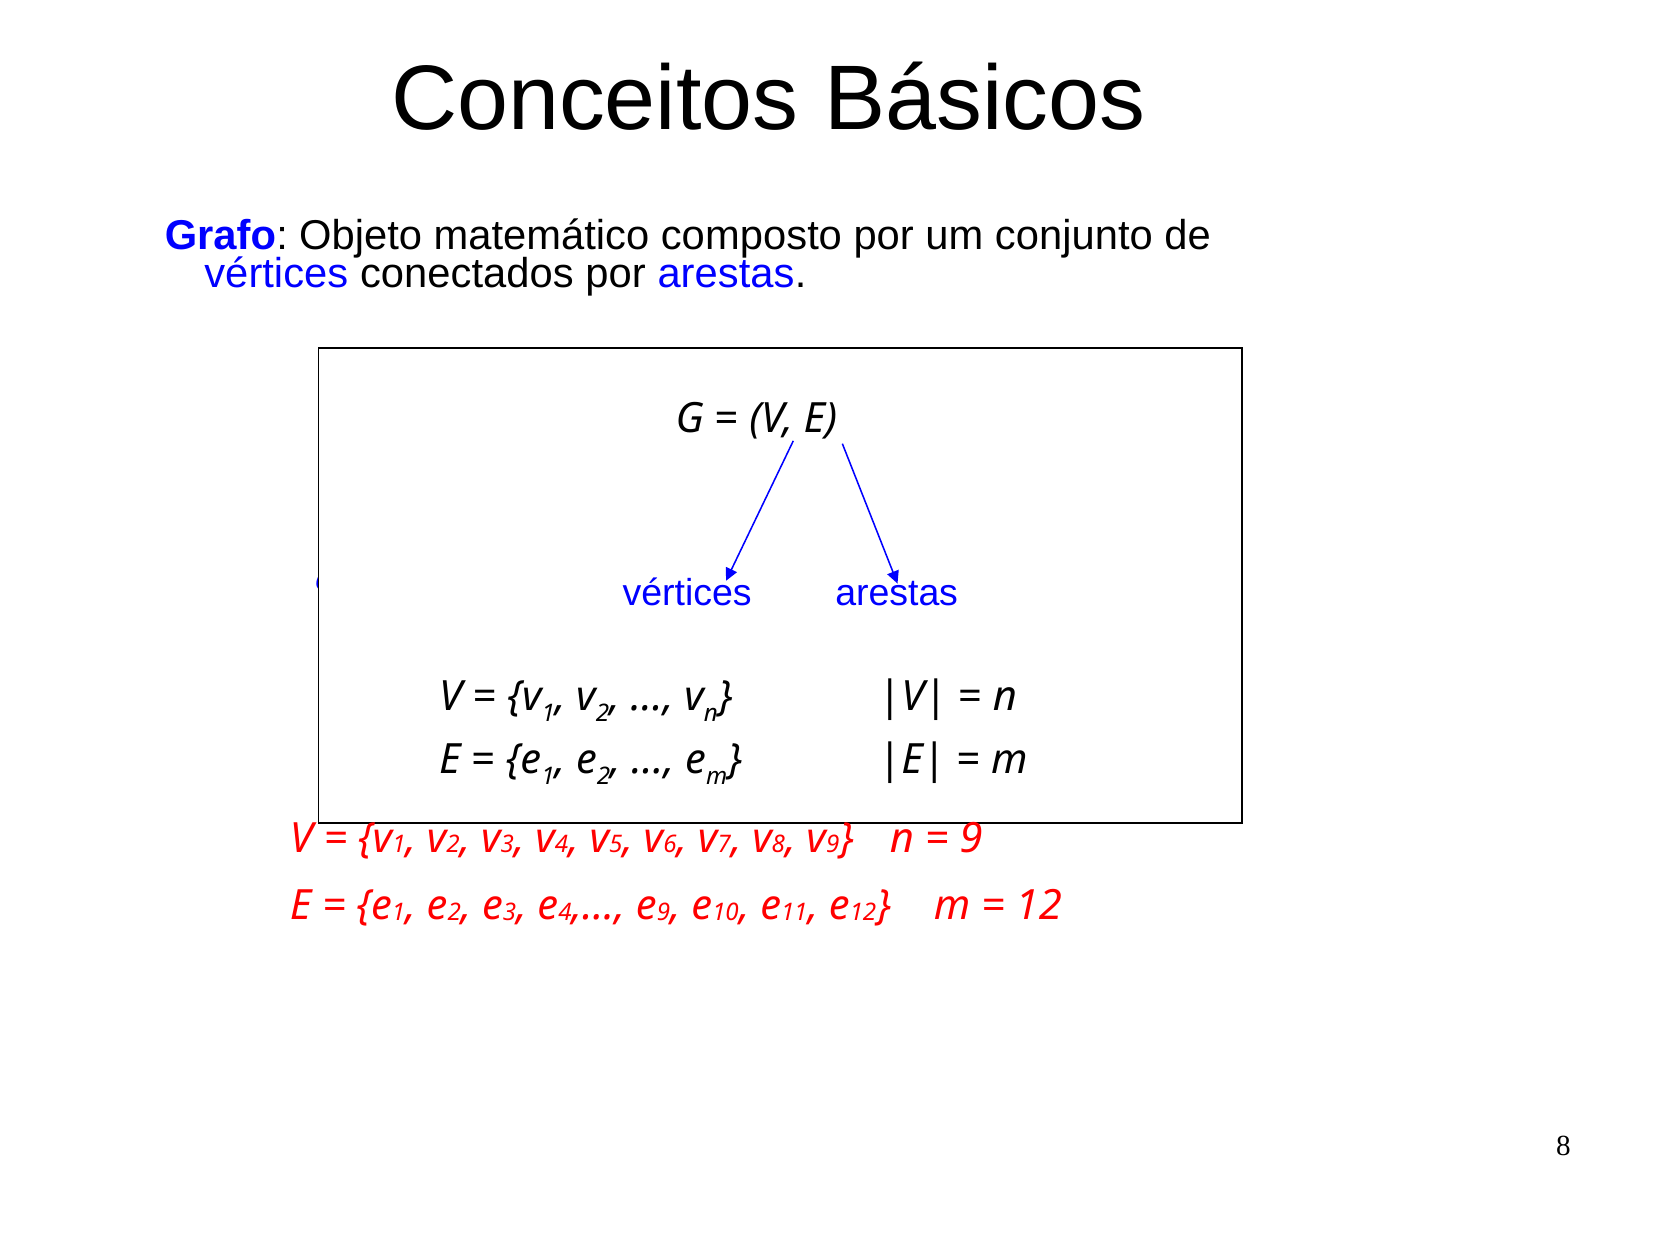

# Conceitos Básicos
Grafo: Objeto matemático composto por um conjunto de vértices conectados por arestas.
G = (V, E)‏
vértices arestas
 V = {v1, v2, ..., vn}	 |V| = n
 E = {e1, e2, ..., em}	 |E| = m
v1
v5
v8
e10
e2
e5
e8
e4
e1
e12
e7
v3
v4
v7
e3
e6
e9
e11
v9
v6
v2
V = {v1, v2, v3, v4, v5, v6, v7, v8, v9}	n = 9
E = {e1, e2, e3, e4,..., e9, e10, e11, e12} m = 12
8